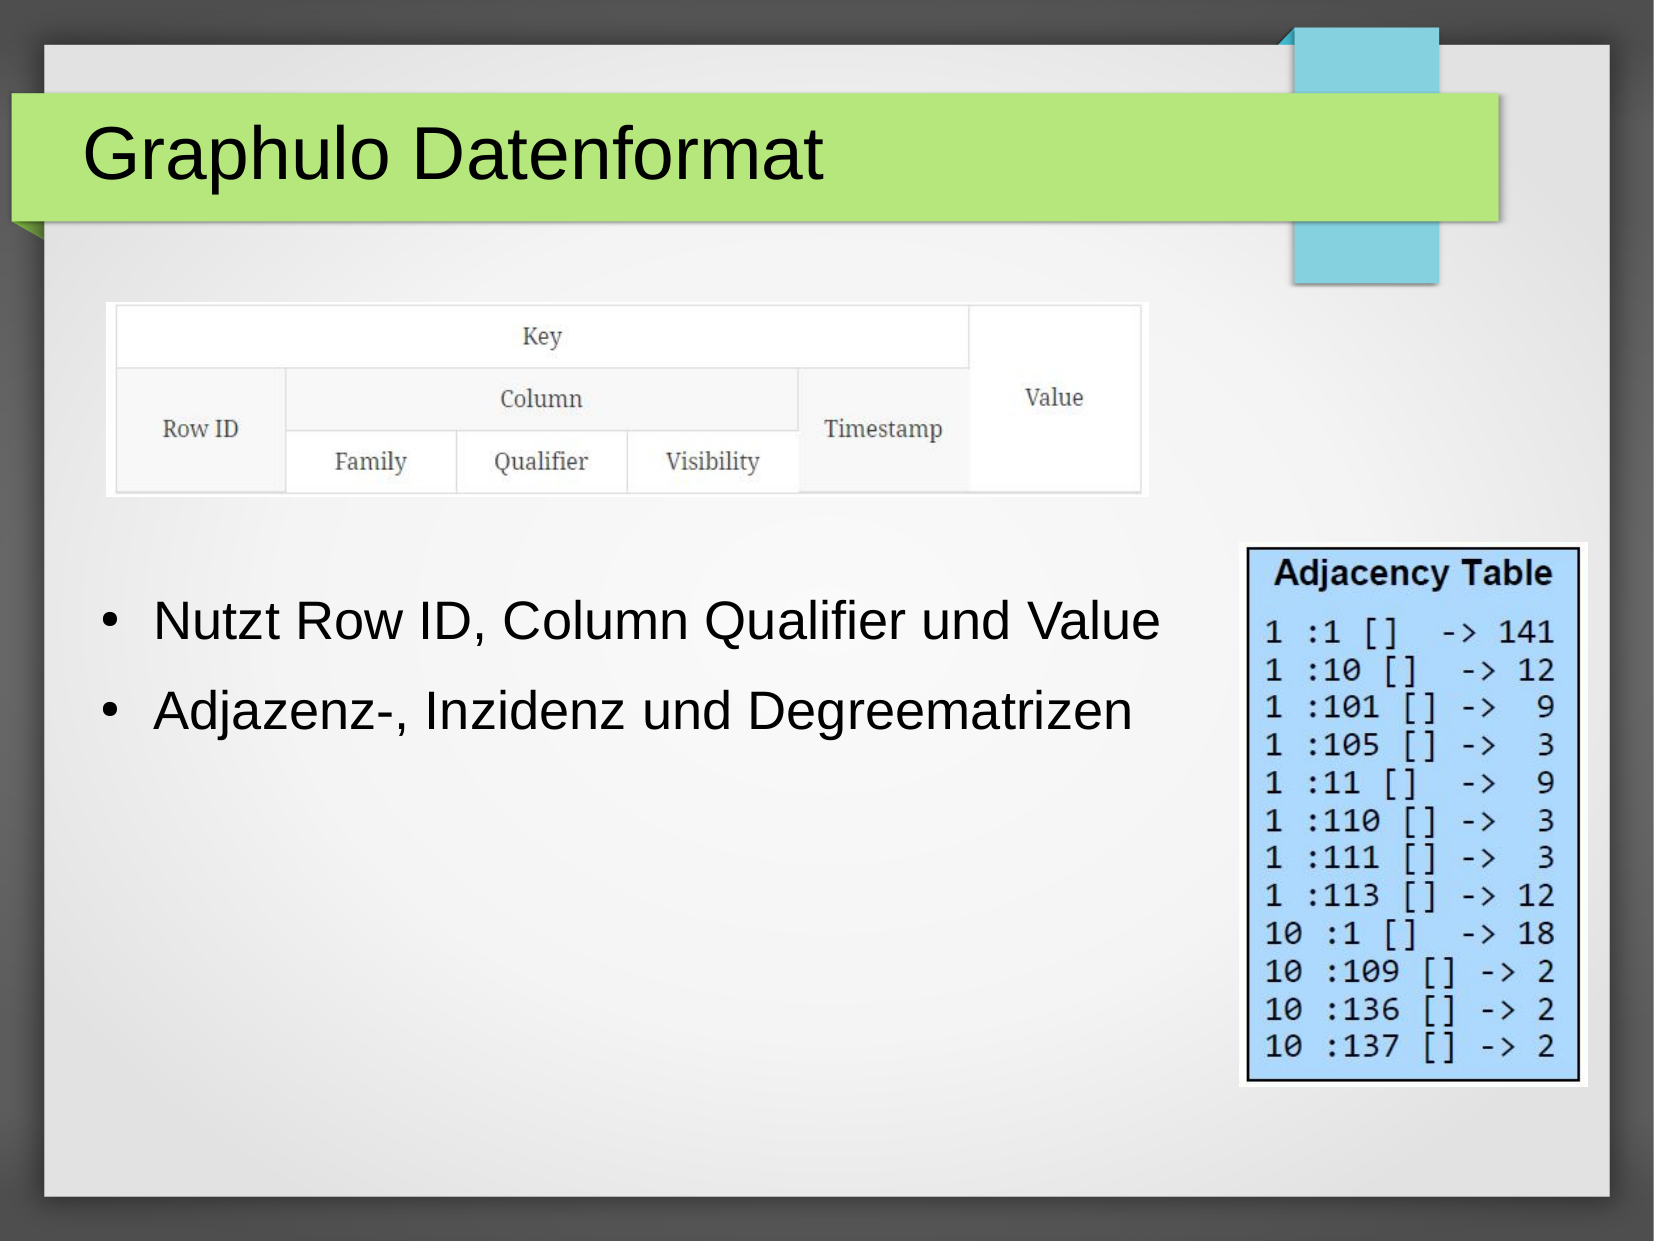

# Graphulo Datenformat
Nutzt Row ID, Column Qualifier und Value
Adjazenz-, Inzidenz und Degreematrizen